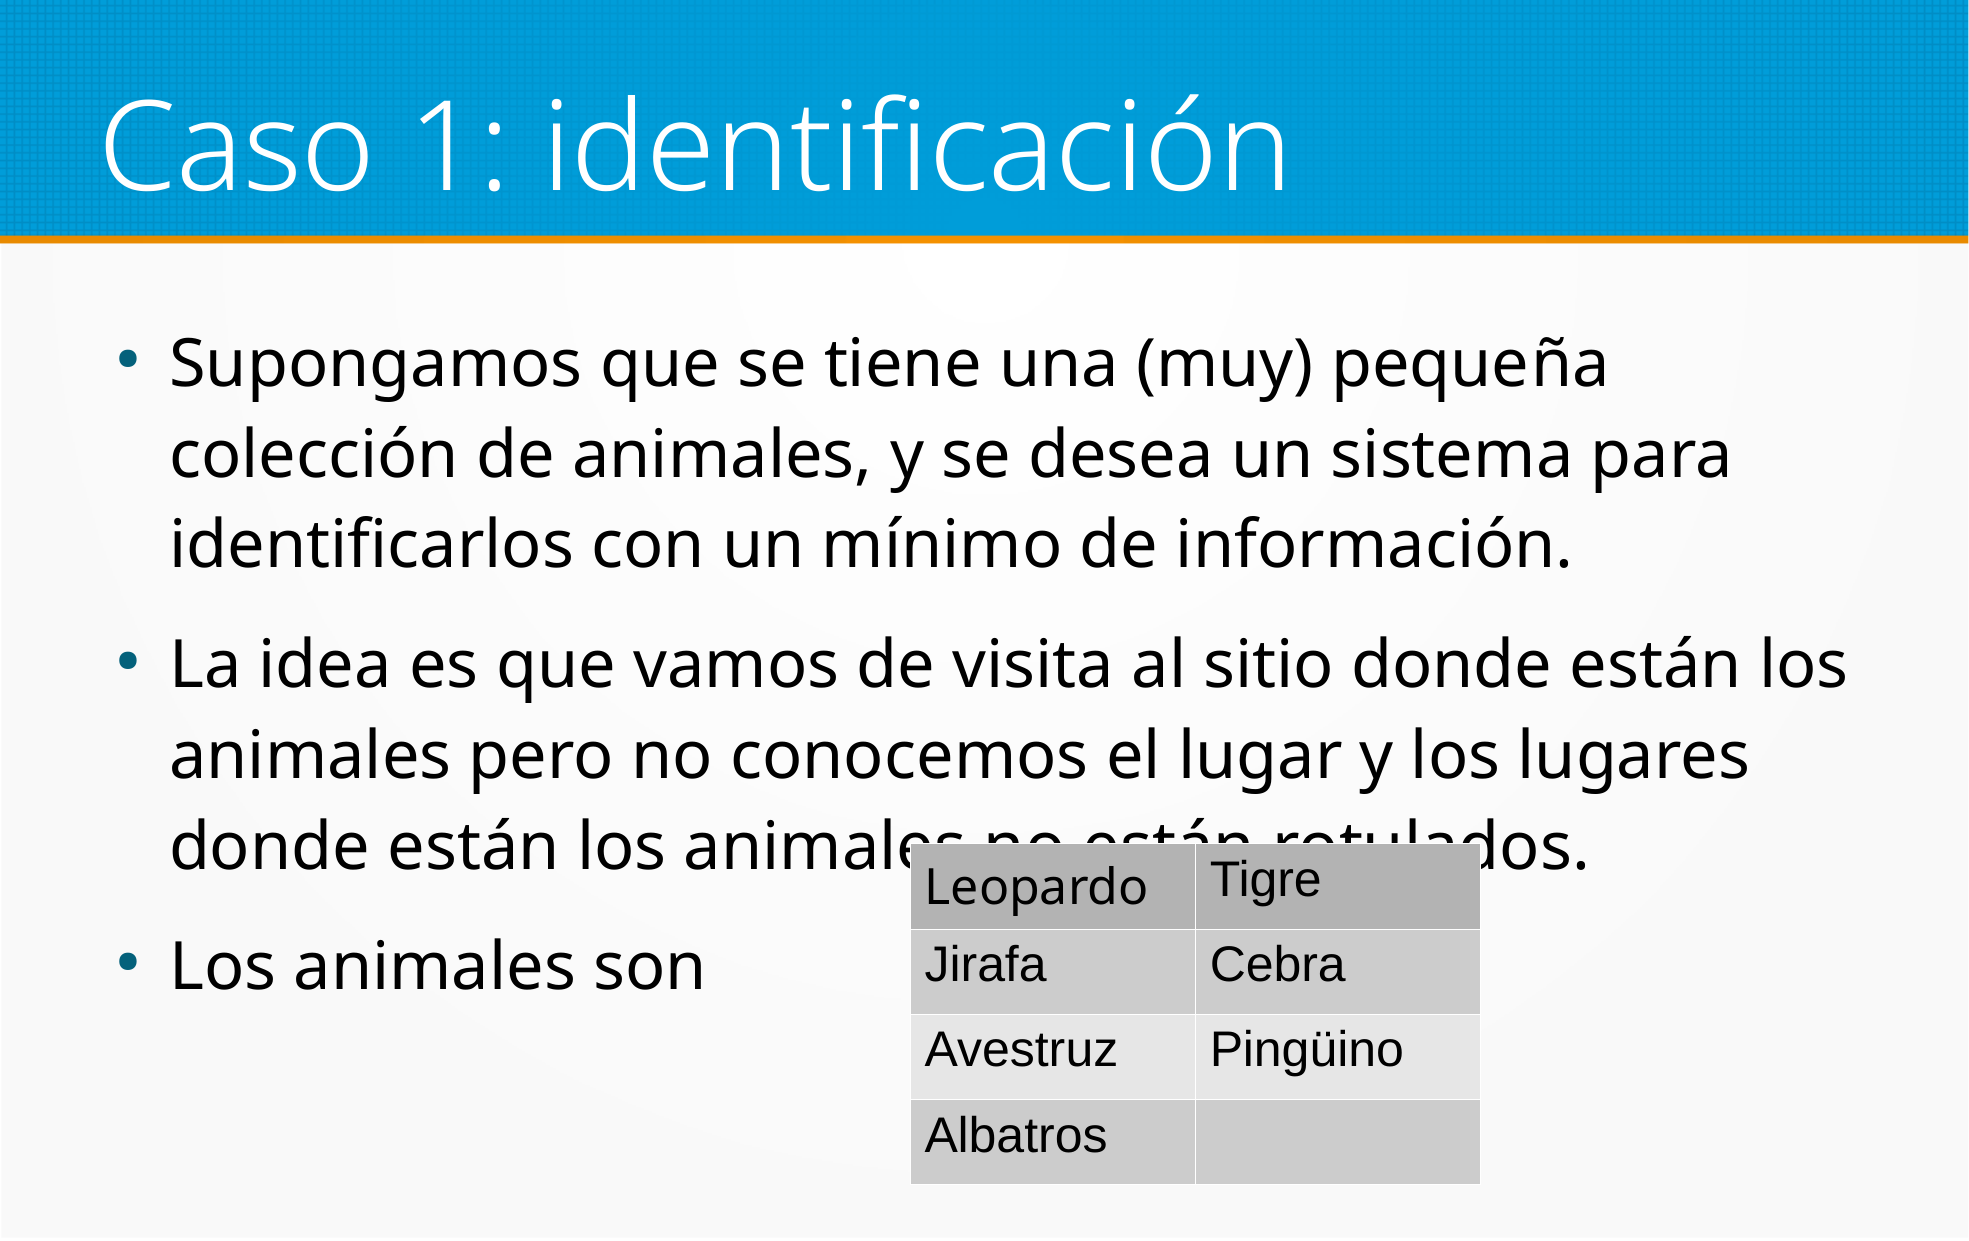

# Caso 1: identificación
Supongamos que se tiene una (muy) pequeña colección de animales, y se desea un sistema para identificarlos con un mínimo de información.
La idea es que vamos de visita al sitio donde están los animales pero no conocemos el lugar y los lugares donde están los animales no están rotulados.
Los animales son
| Leopardo | Tigre |
| --- | --- |
| Jirafa | Cebra |
| Avestruz | Pingüino |
| Albatros | |